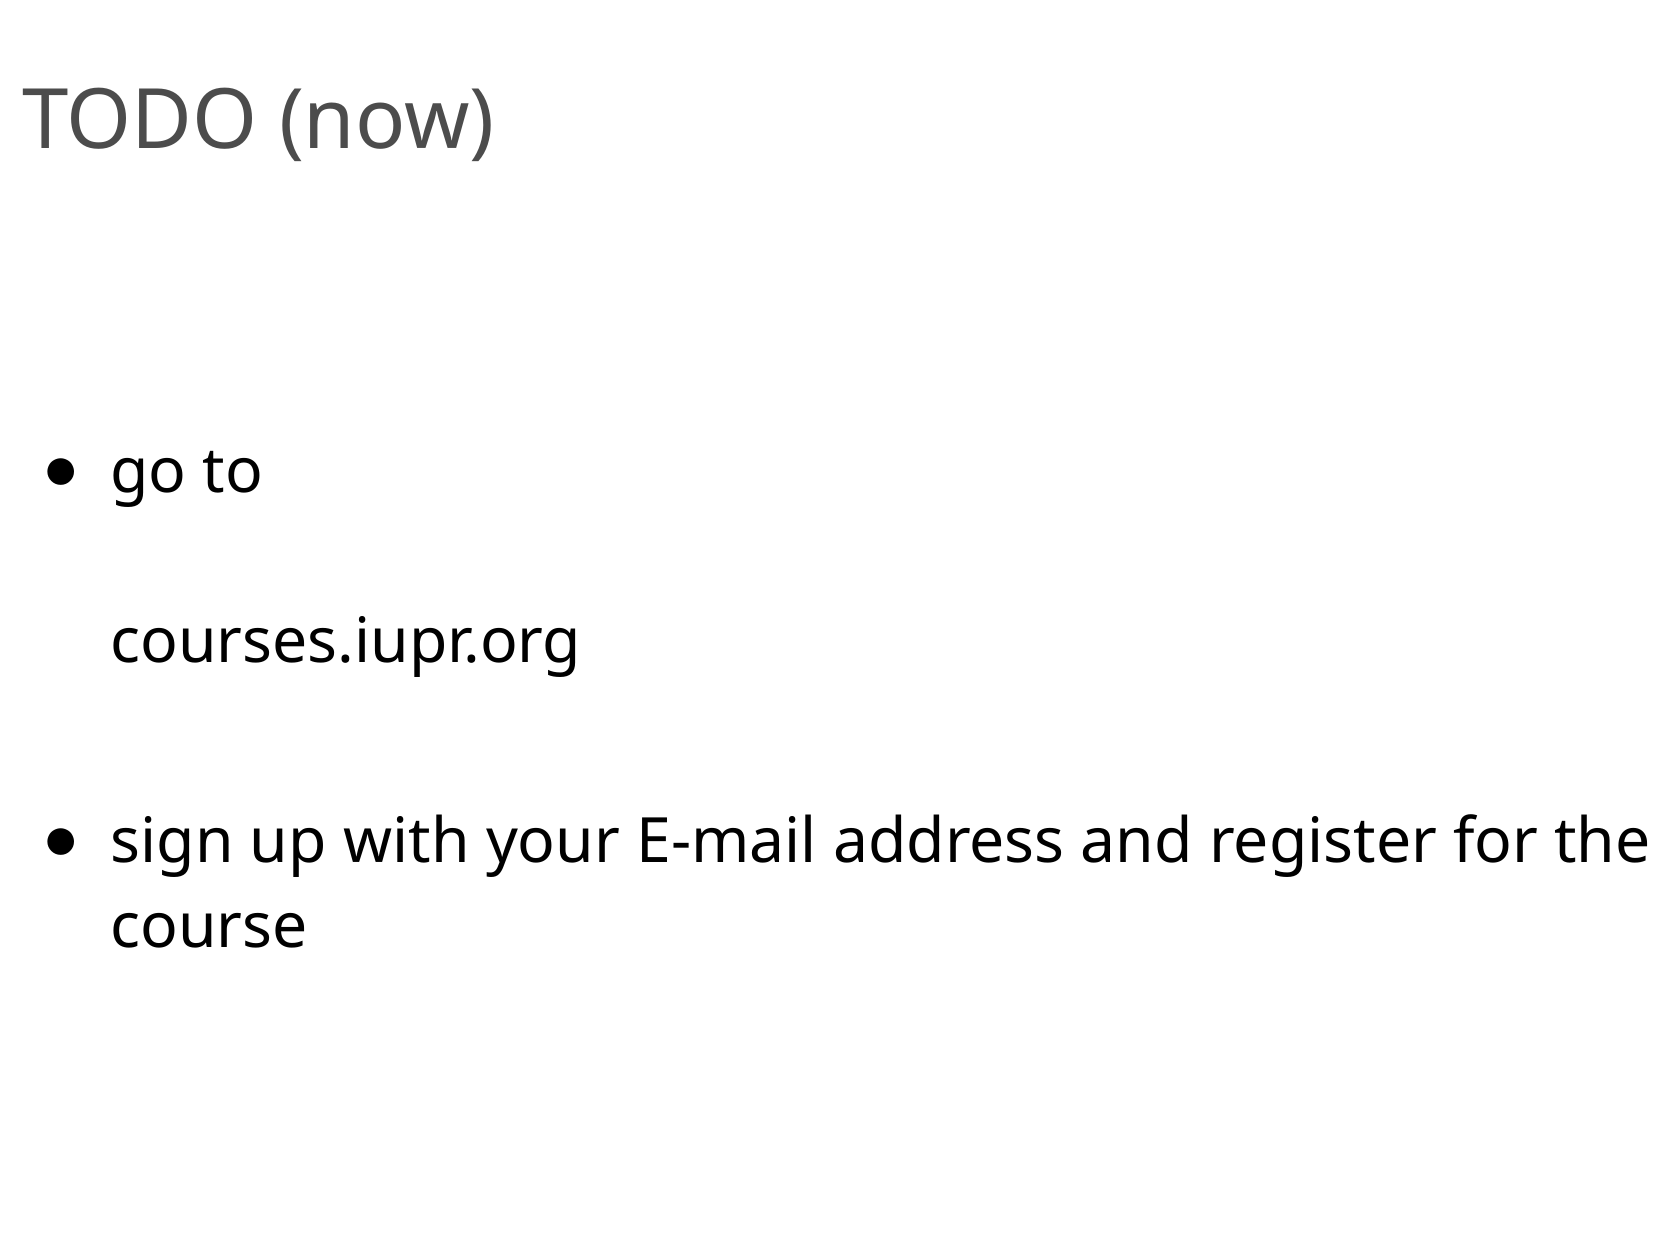

# TODO (now)
go to
courses.iupr.org
sign up with your E-mail address and register for the course